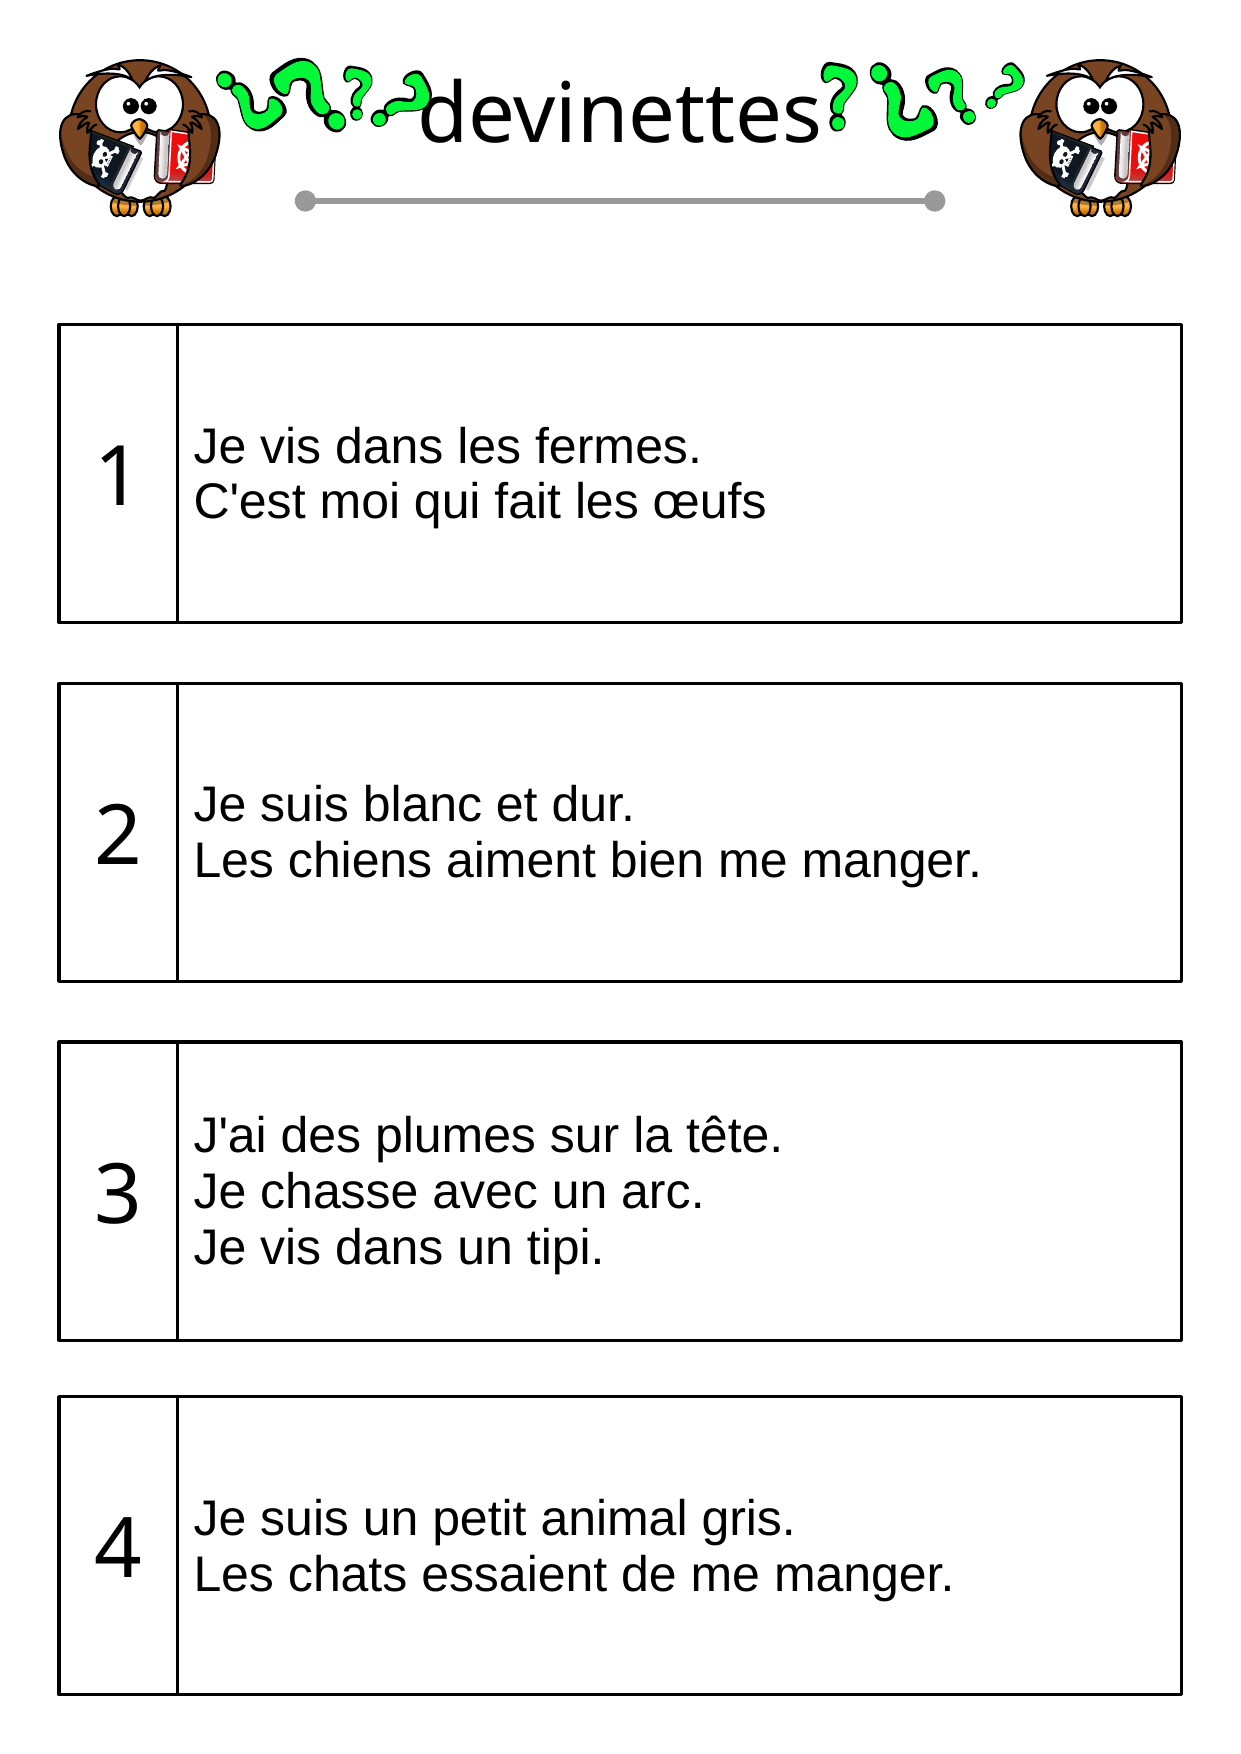

devinettes
1
Je vis dans les fermes.
C'est moi qui fait les œufs
2
Je suis blanc et dur.
Les chiens aiment bien me manger.
3
J'ai des plumes sur la tête.
Je chasse avec un arc.
Je vis dans un tipi.
4
Je suis un petit animal gris.
Les chats essaient de me manger.